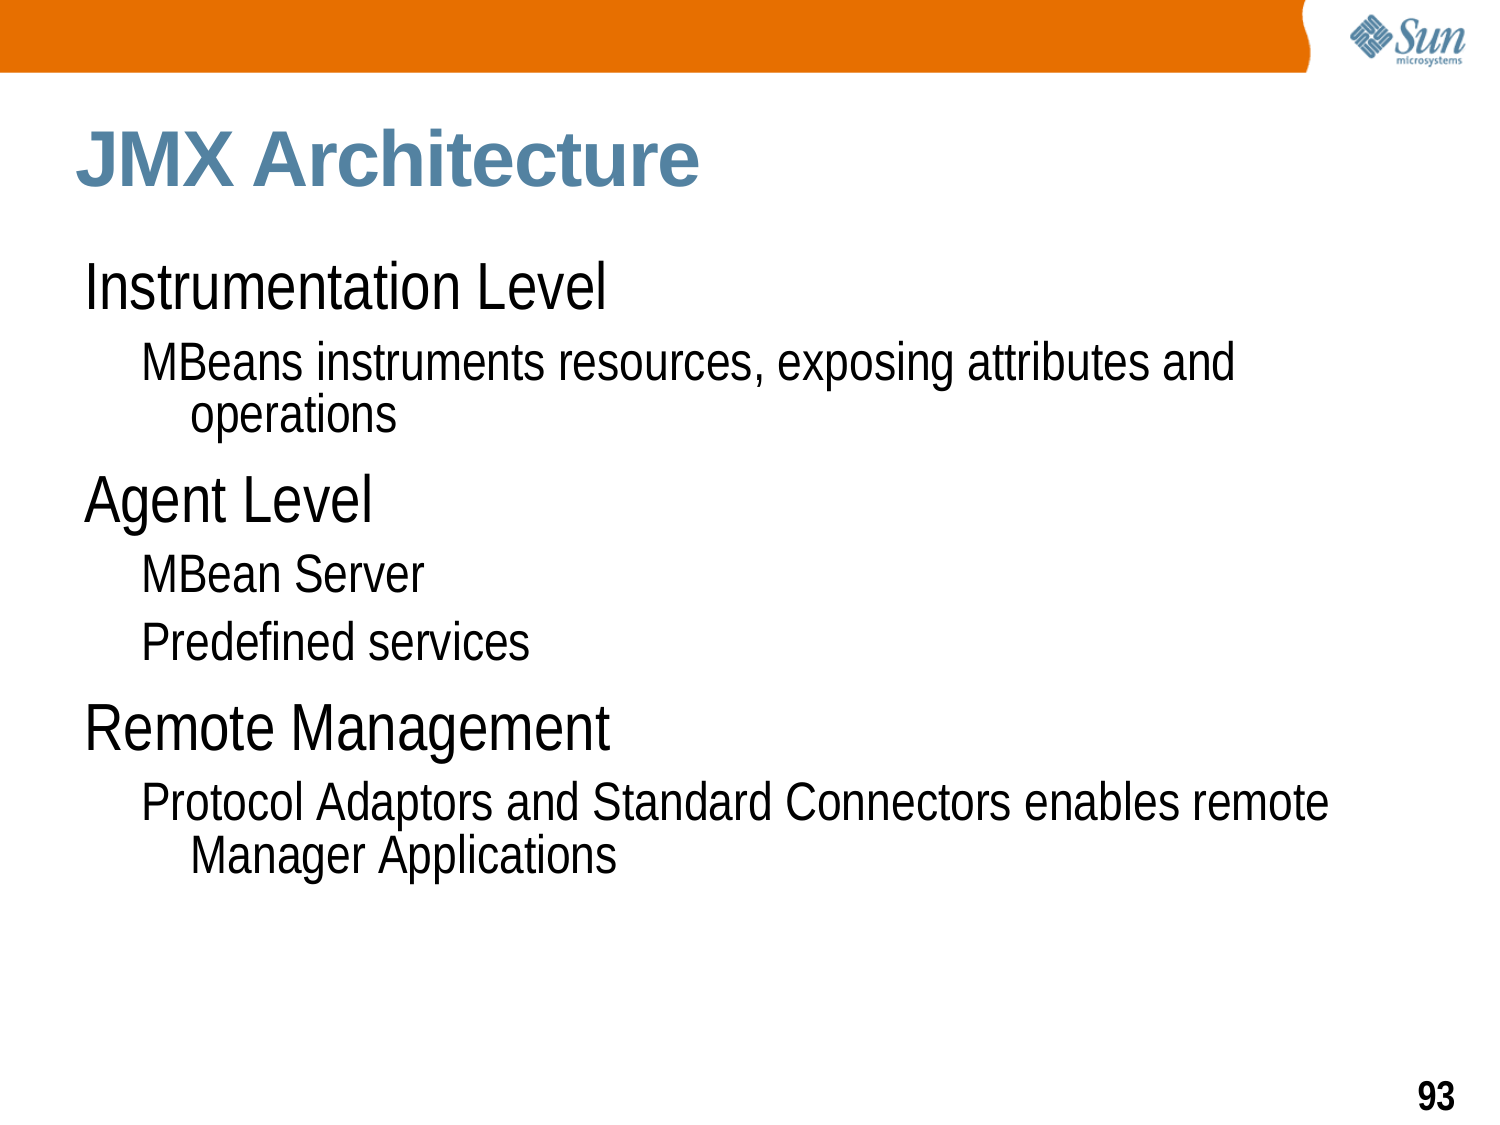

# JMX Architecture
Instrumentation Level
MBeans instruments resources, exposing attributes and operations
Agent Level
MBean Server
Predefined services
Remote Management
Protocol Adaptors and Standard Connectors enables remote Manager Applications